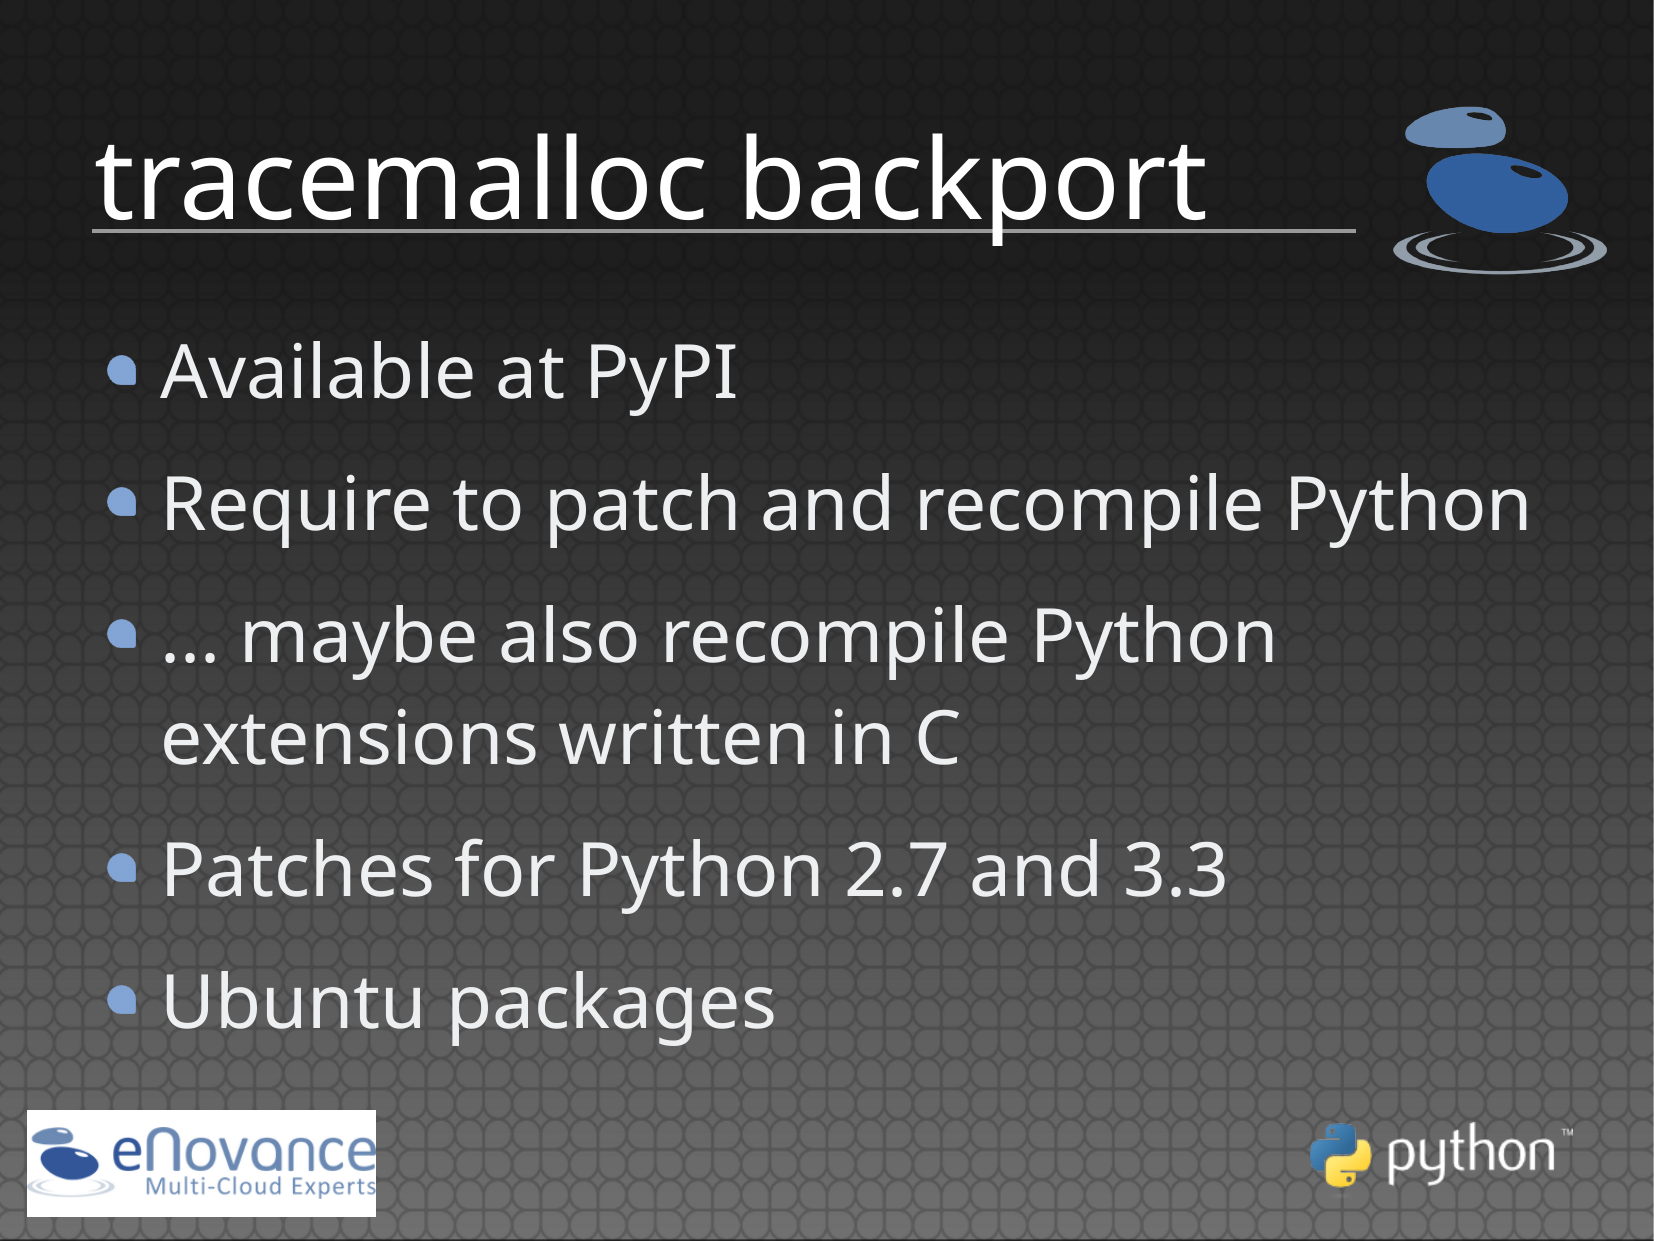

tracemalloc backport
# Available at PyPI
Require to patch and recompile Python
... maybe also recompile Python extensions written in C
Patches for Python 2.7 and 3.3
Ubuntu packages